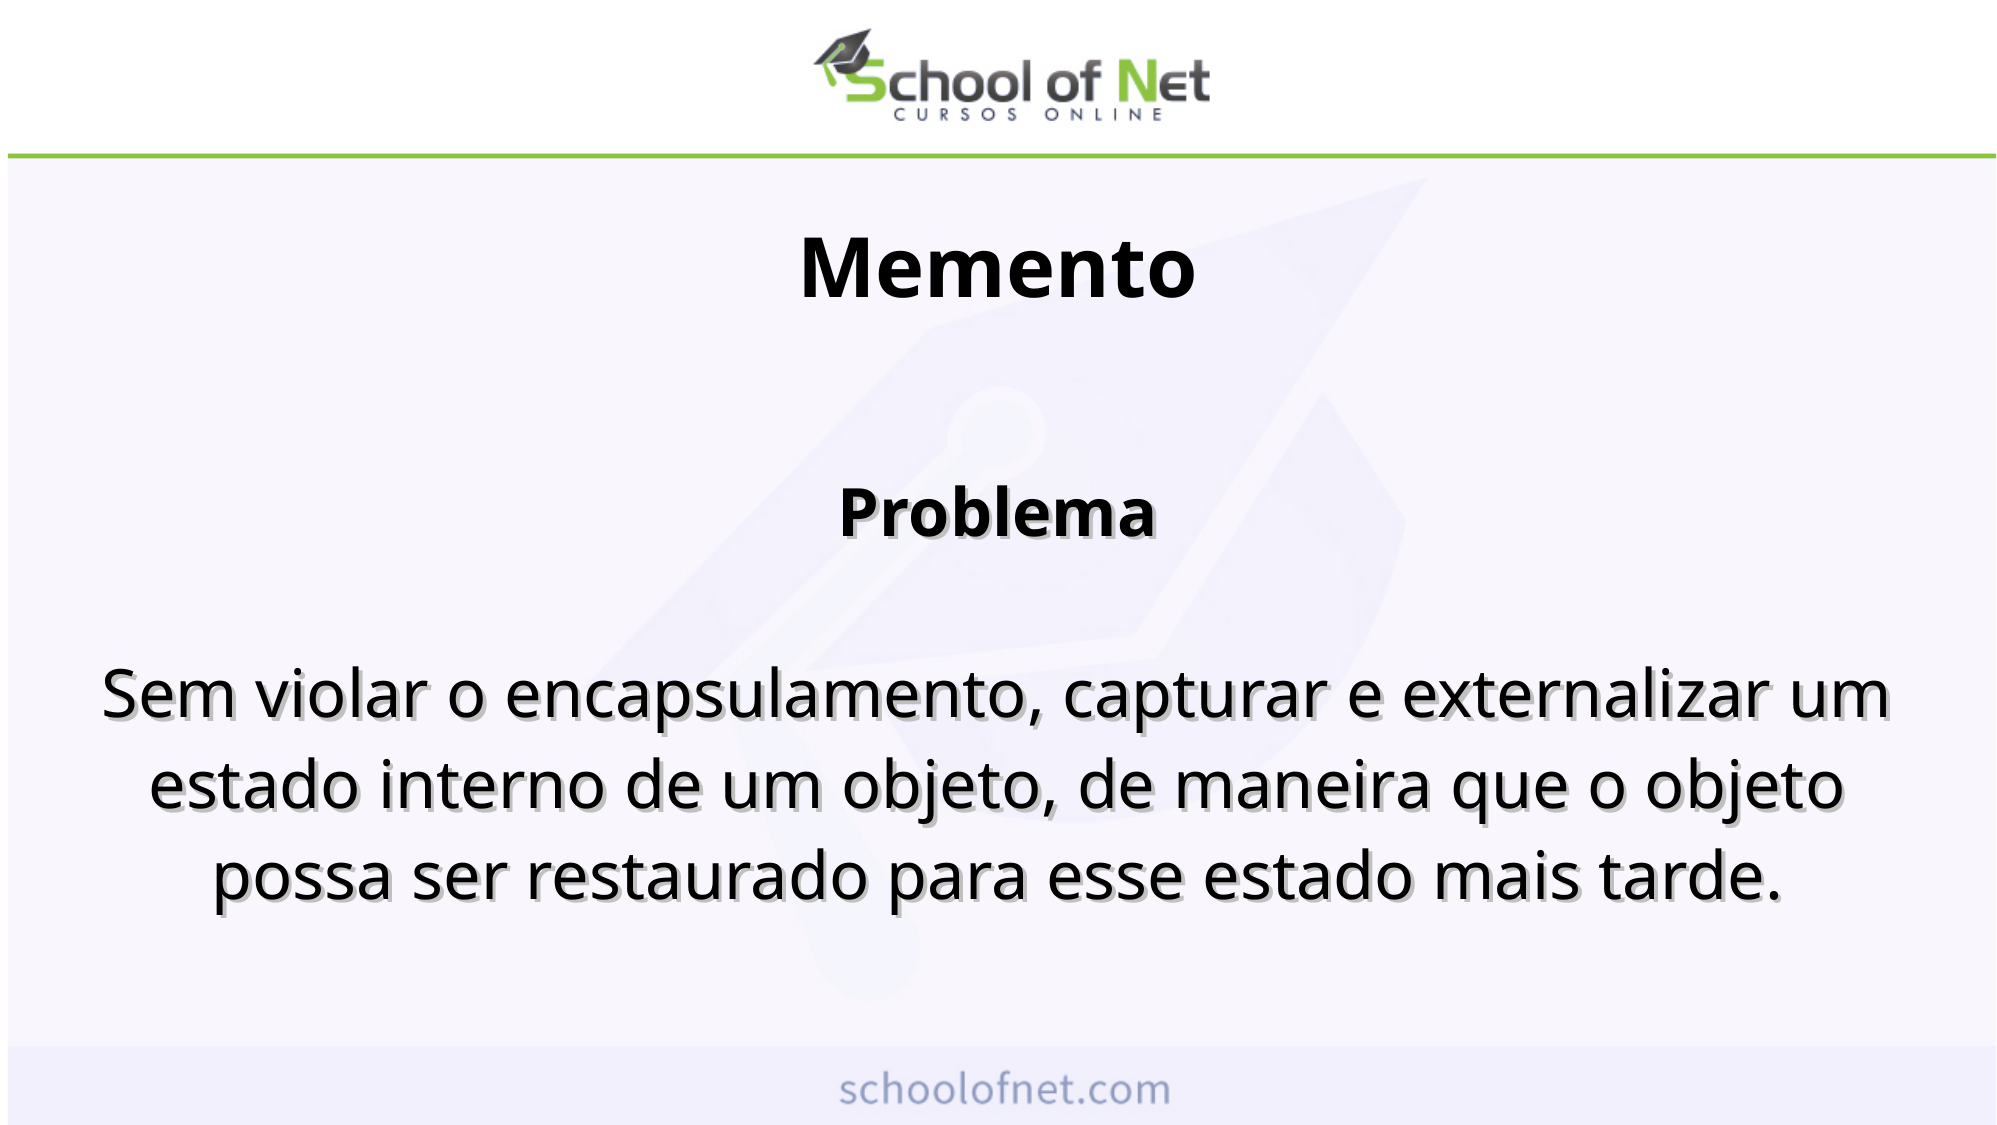

# Memento
Problema
Sem violar o encapsulamento, capturar e externalizar um estado interno de um objeto, de maneira que o objeto possa ser restaurado para esse estado mais tarde.